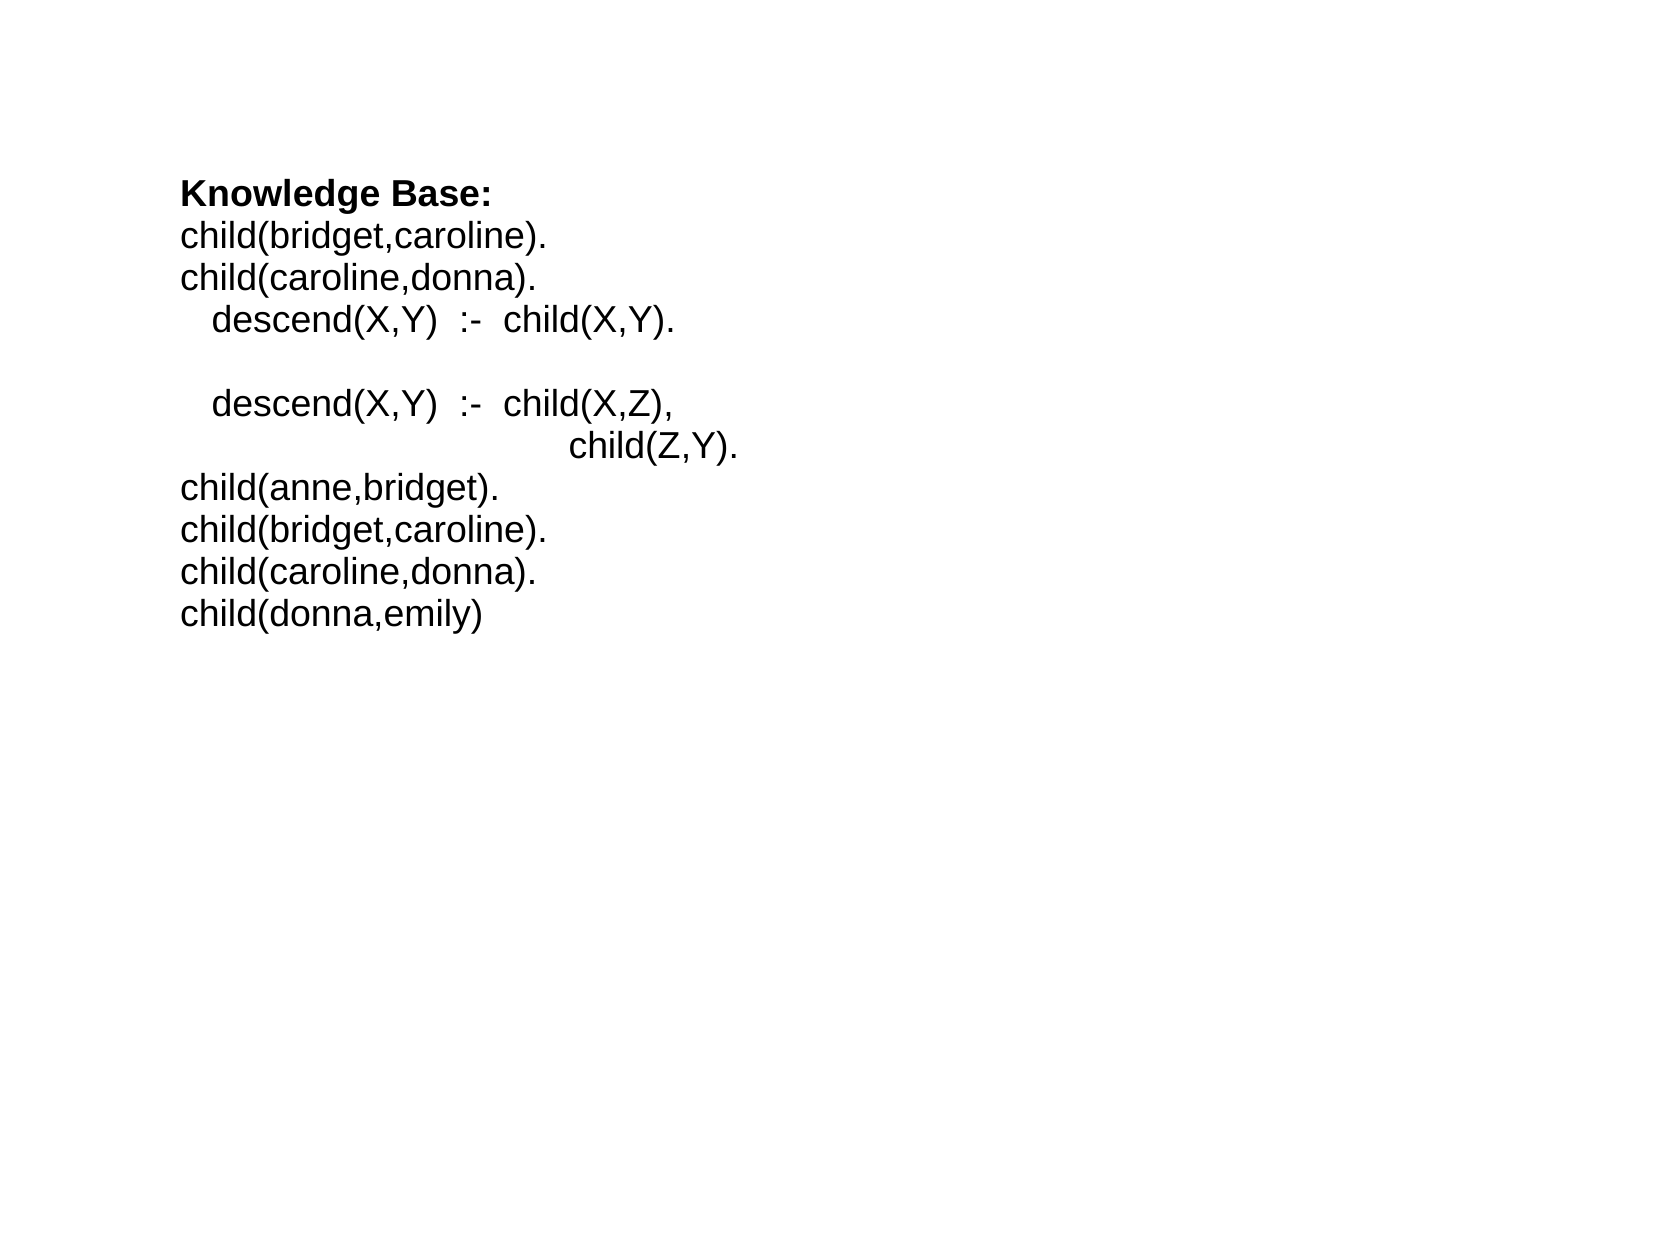

Knowledge Base:
child(bridget,caroline).
child(caroline,donna).
 descend(X,Y) :- child(X,Y).
 descend(X,Y) :- child(X,Z),
 child(Z,Y).
child(anne,bridget).
child(bridget,caroline).
child(caroline,donna).
child(donna,emily)